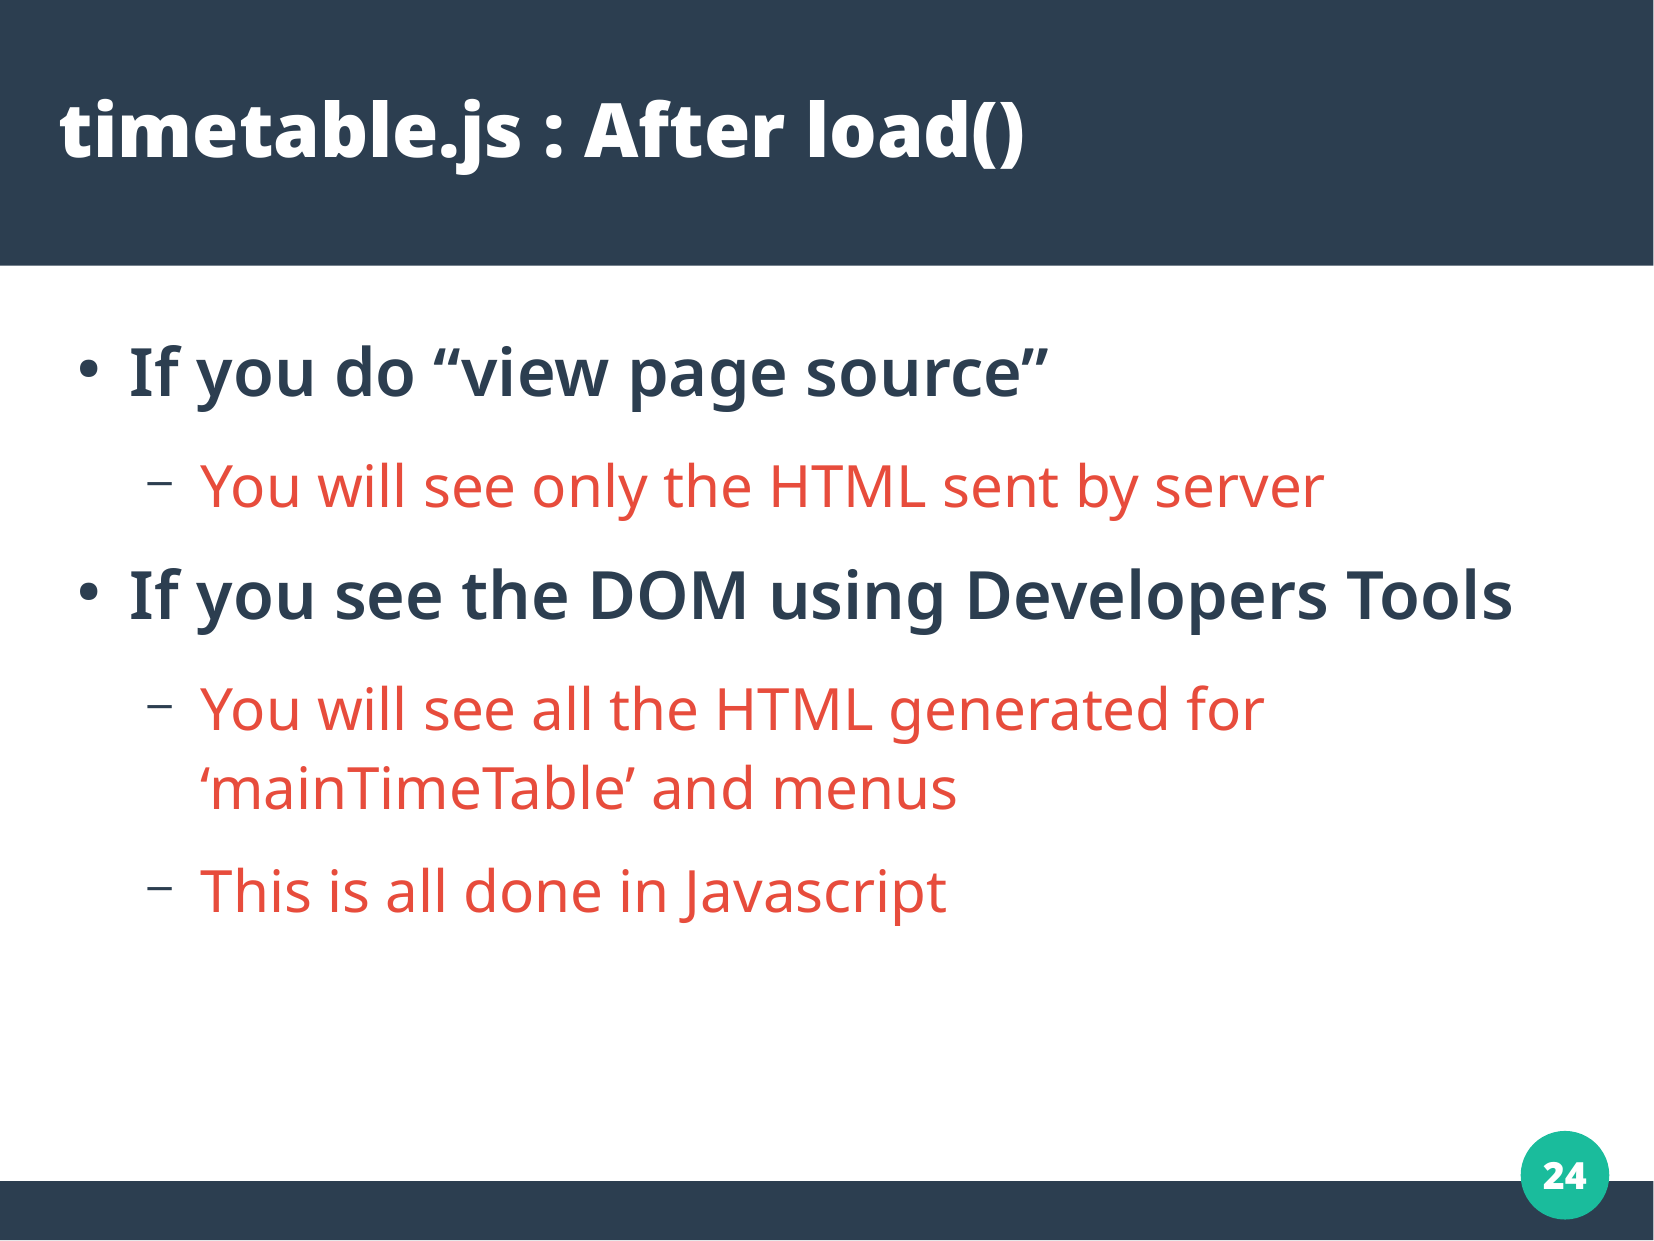

# timetable.js : After load()
If you do “view page source”
You will see only the HTML sent by server
If you see the DOM using Developers Tools
You will see all the HTML generated for ‘mainTimeTable’ and menus
This is all done in Javascript
24